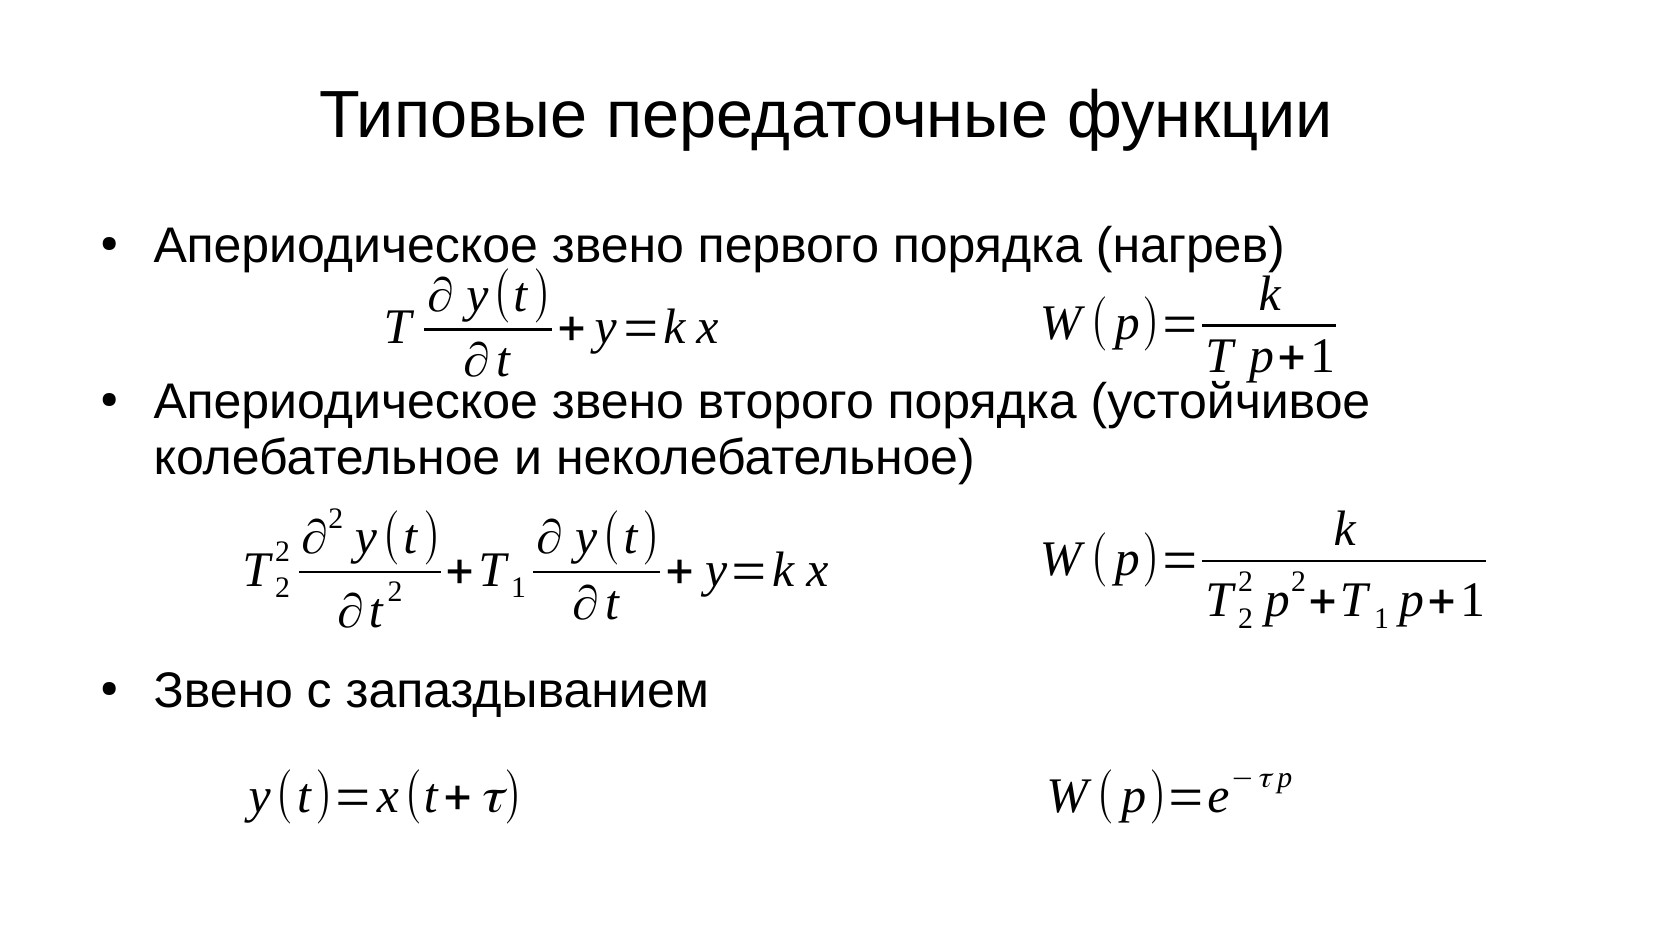

# Типовые передаточные функции
Апериодическое звено первого порядка (нагрев)
Апериодическое звено второго порядка (устойчивое колебательное и неколебательное)
Звено с запаздыванием